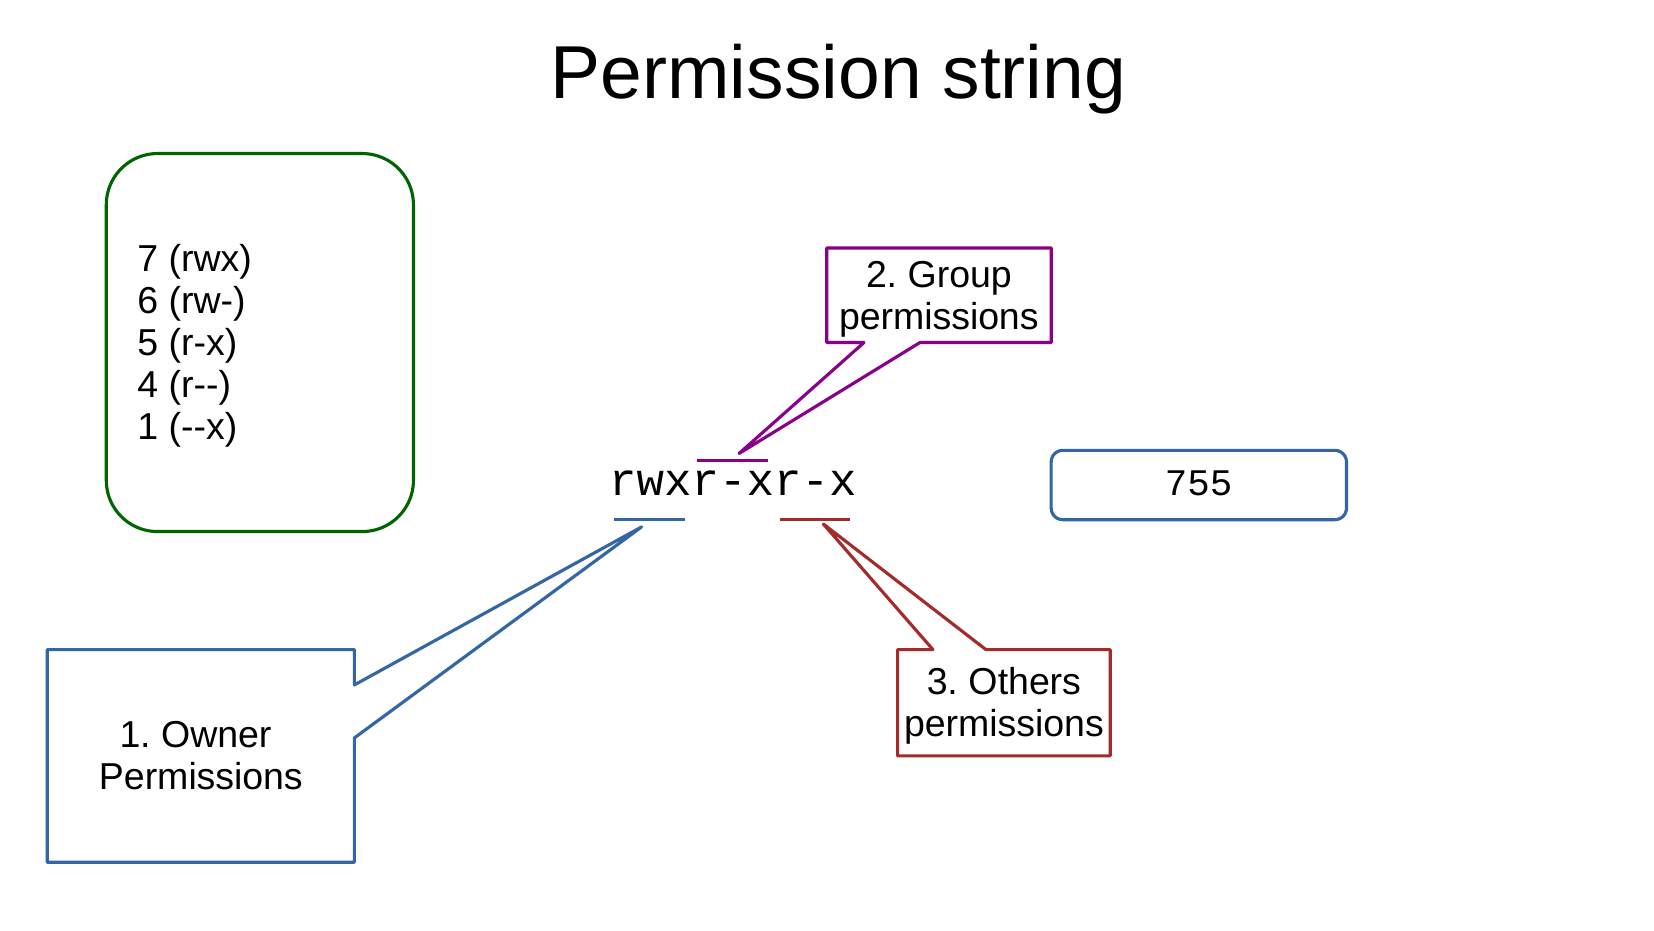

Permission string
7 (rwx)
6 (rw-)
5 (r-x)
4 (r--)
1 (--x)
2. Group
permissions
 rwxr-xr-x
755
1. Owner
Permissions
3. Others
permissions